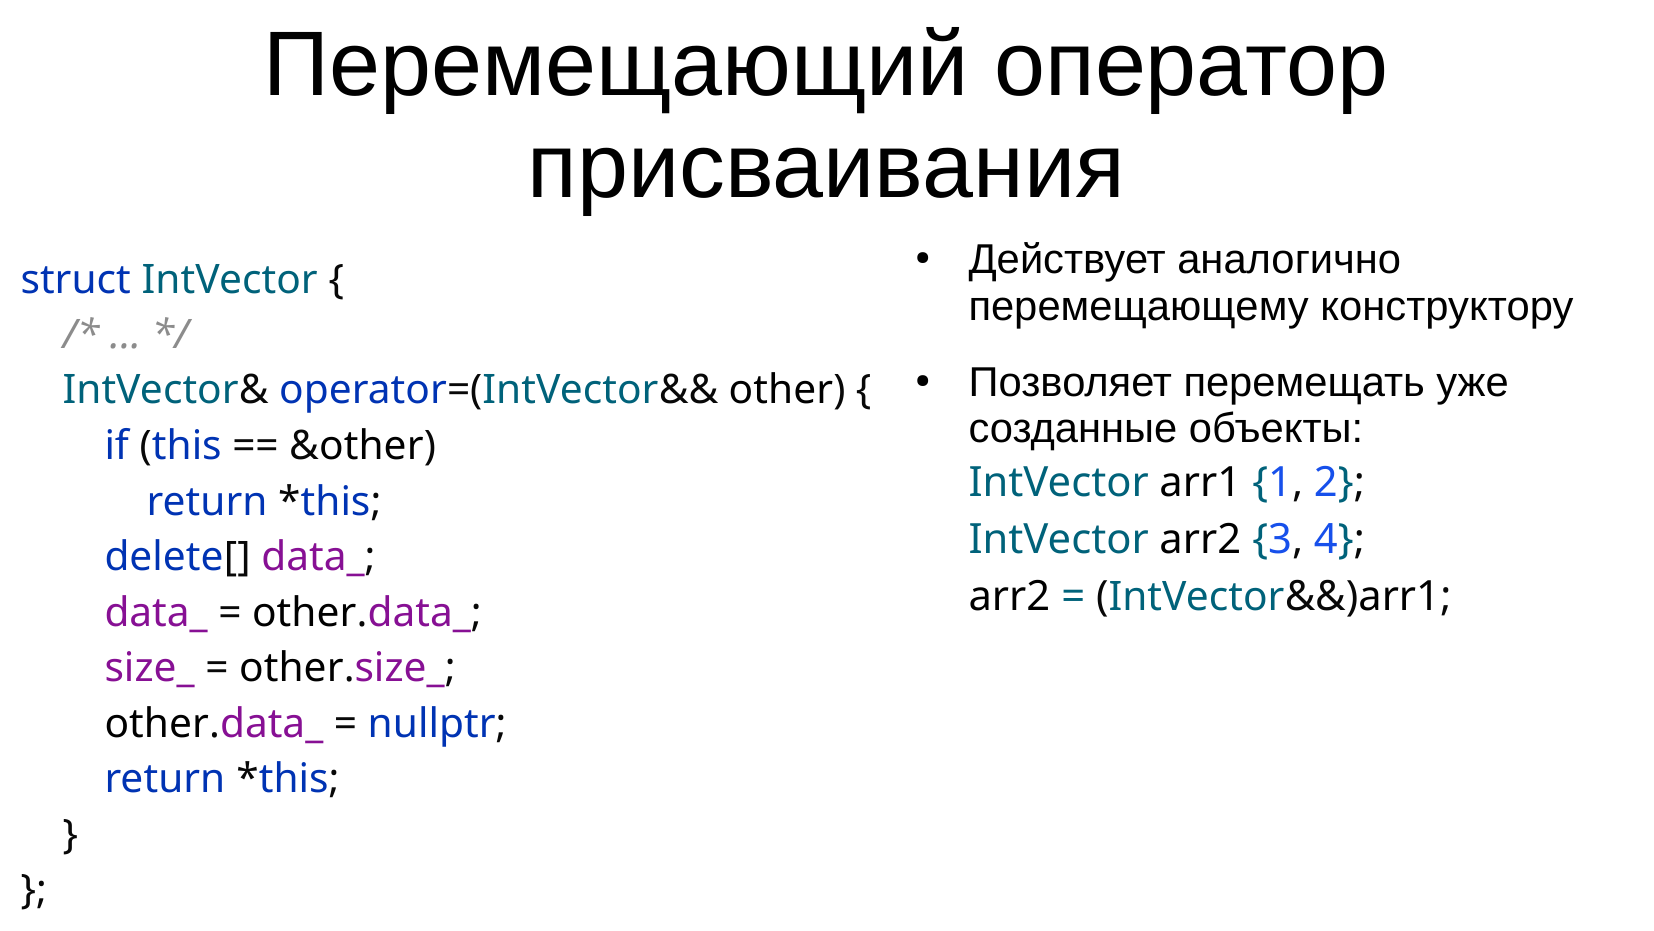

# Перемещающий оператор присваивания
Действует аналогично перемещающему конструктору
Позволяет перемещать уже созданные объекты:
IntVector arr1 {1, 2};
IntVector arr2 {3, 4};
arr2 = (IntVector&&)arr1;
struct IntVector {
 /* ... */
 IntVector& operator=(IntVector&& other) {
 if (this == &other)
 return *this;
 delete[] data_;
 data_ = other.data_;
 size_ = other.size_;
 other.data_ = nullptr;
 return *this;
 }
};